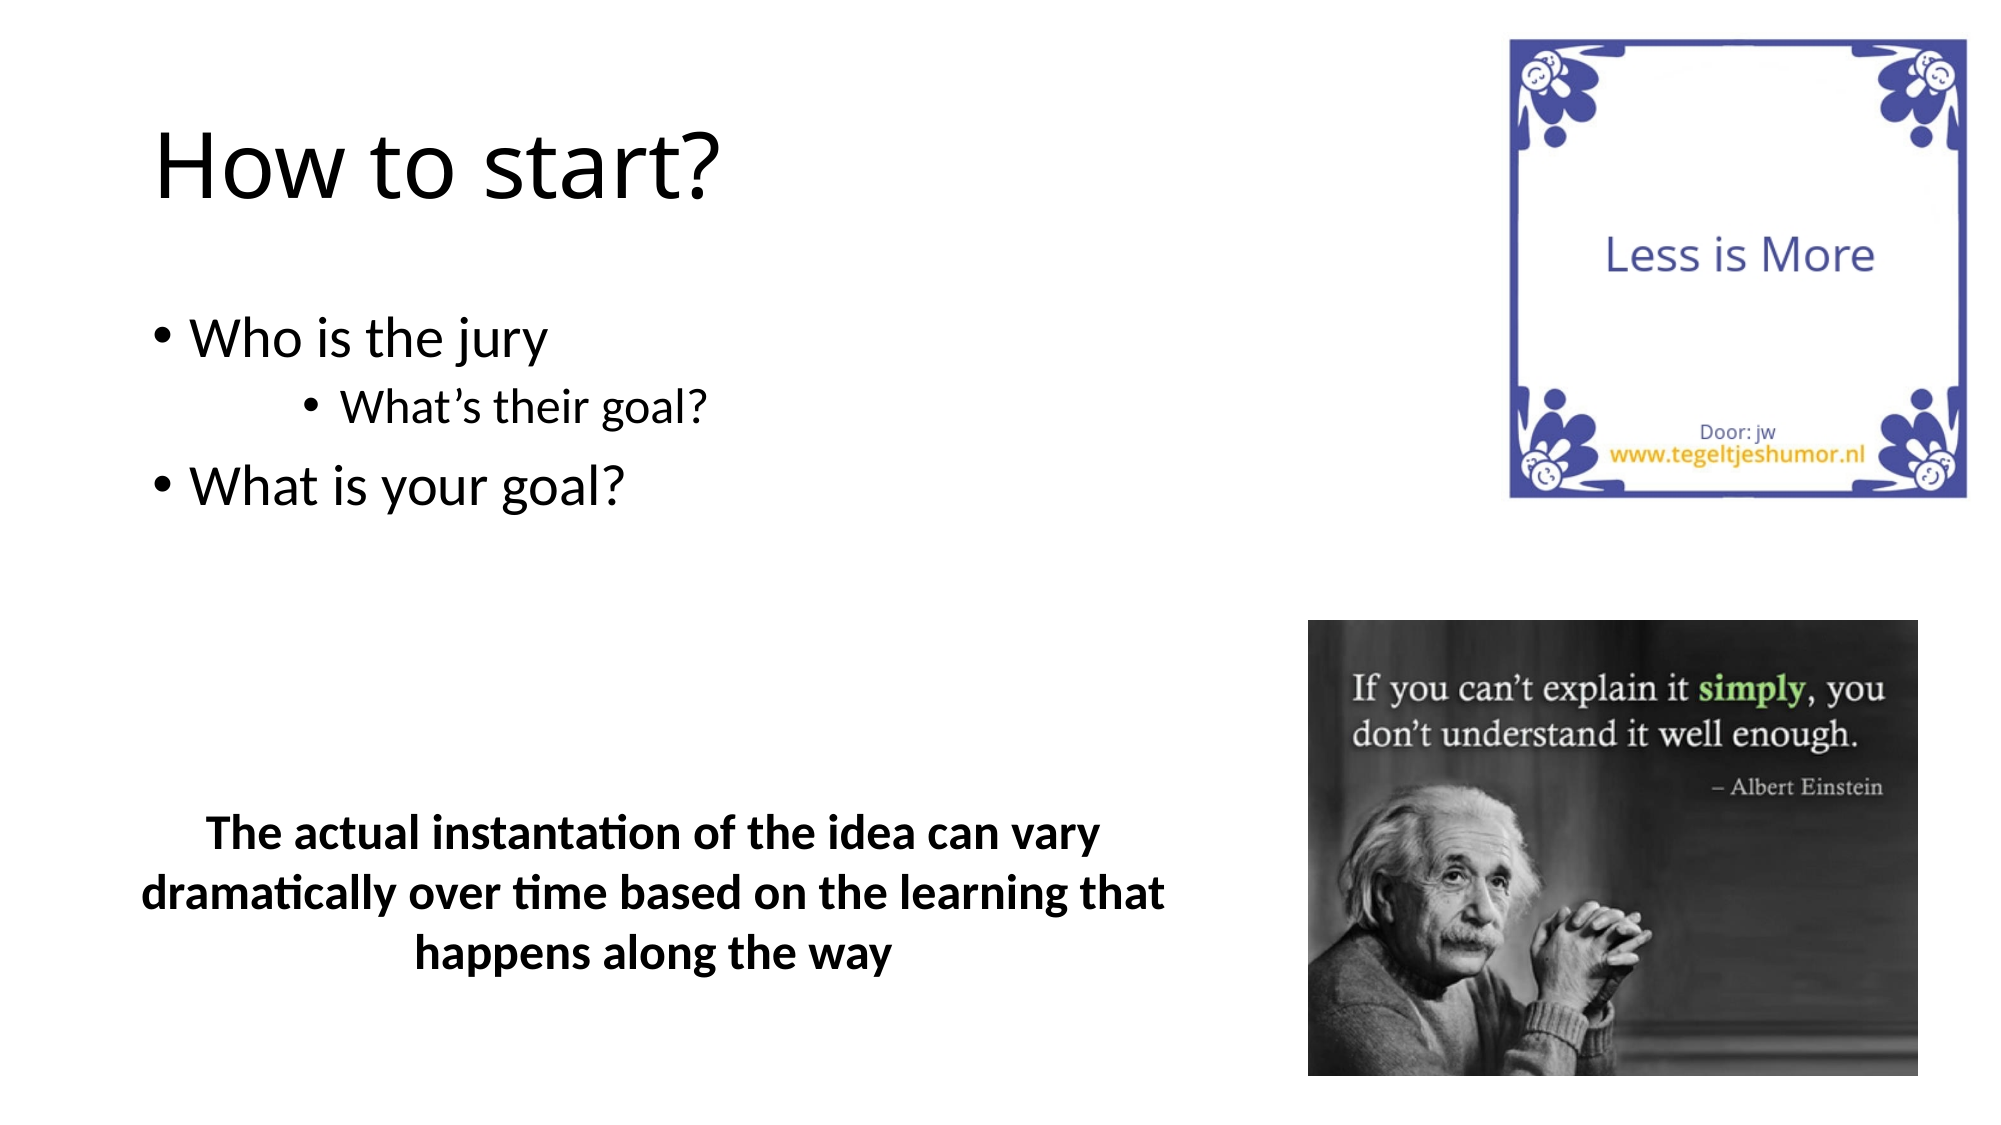

# How to start?
Who is the jury
What’s their goal?
What is your goal?
The actual instantation of the idea can vary dramatically over time based on the learning that happens along the way